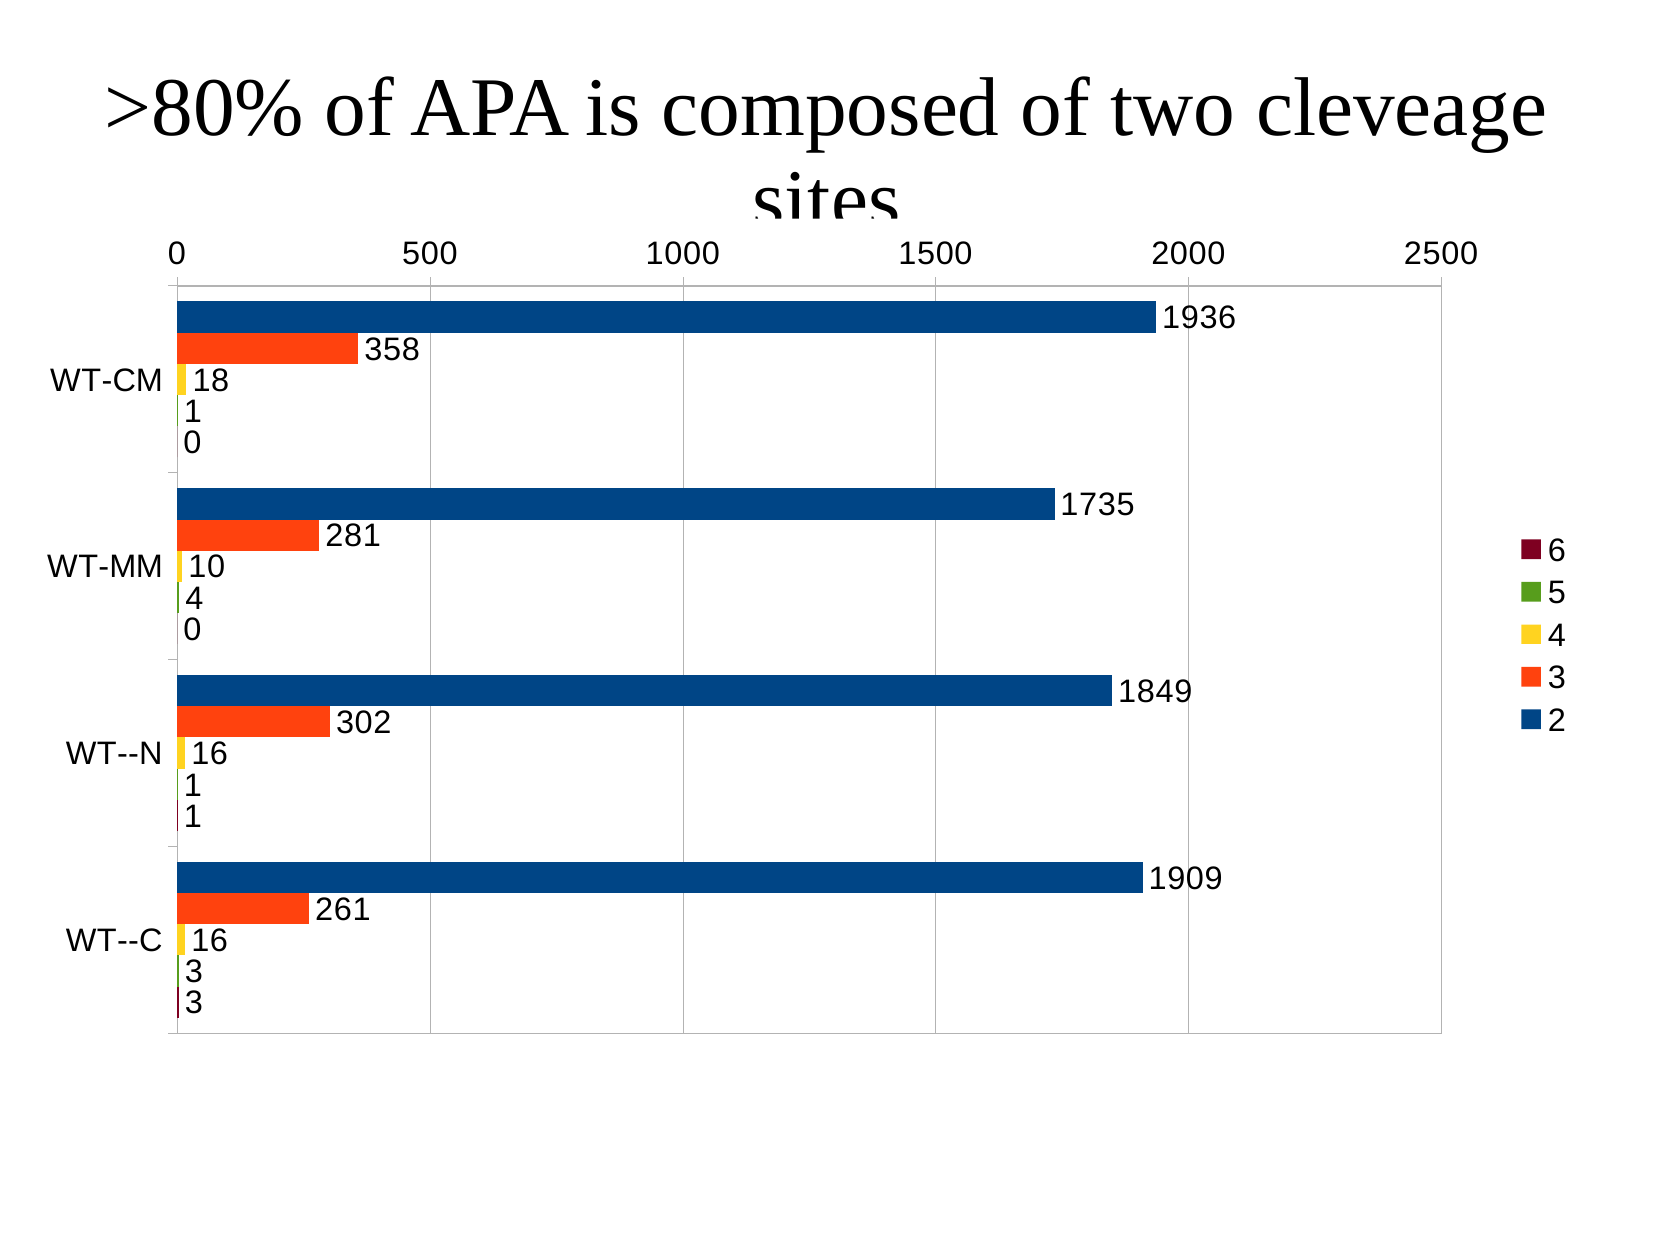

# >80% of APA is composed of two cleveage sites
### Chart
| Category | 2 | 3 | 4 | 5 | 6 |
|---|---|---|---|---|---|
| WT-CM | 1936.0 | 358.0 | 18.0 | 1.0 | 0.0 |
| WT-MM | 1735.0 | 281.0 | 10.0 | 4.0 | 0.0 |
| WT--N | 1849.0 | 302.0 | 16.0 | 1.0 | 1.0 |
| WT--C | 1909.0 | 261.0 | 16.0 | 3.0 | 3.0 |